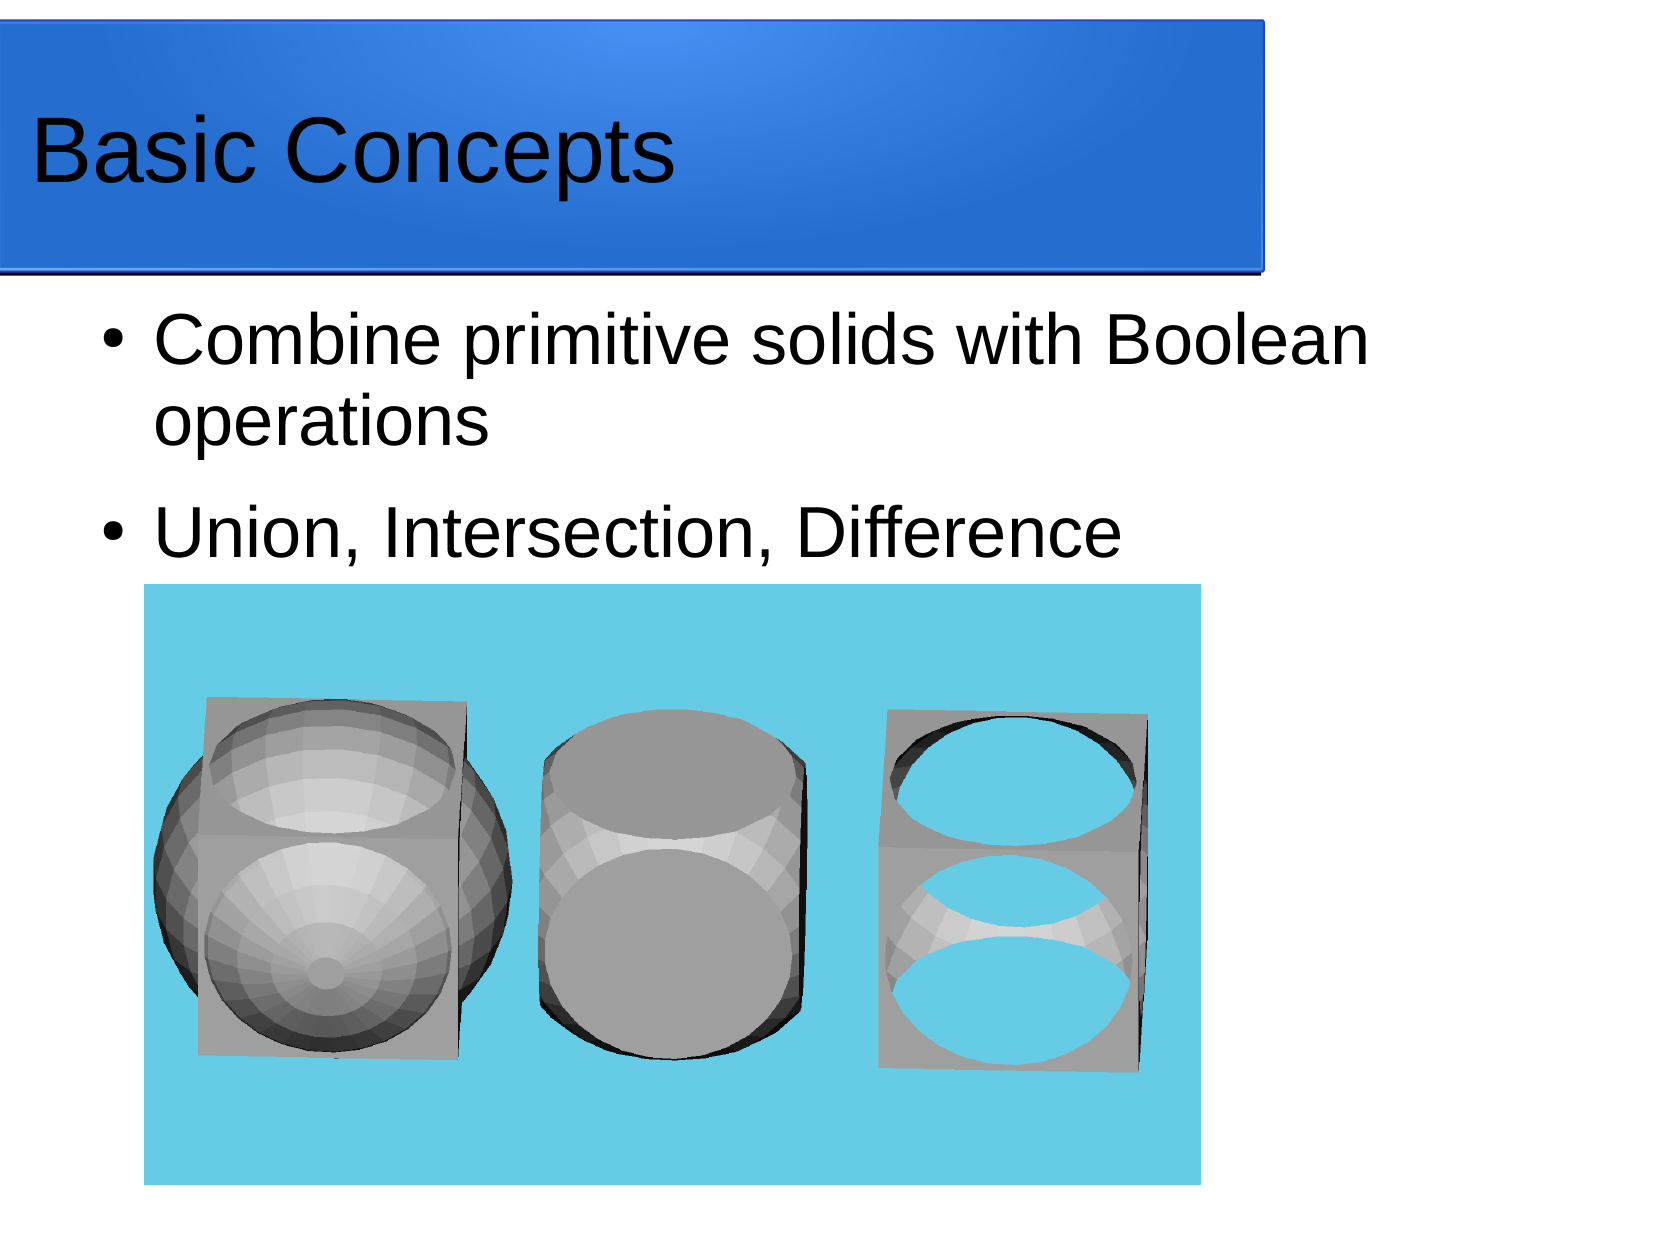

# Basic Concepts
Combine primitive solids with Boolean operations
Union, Intersection, Difference